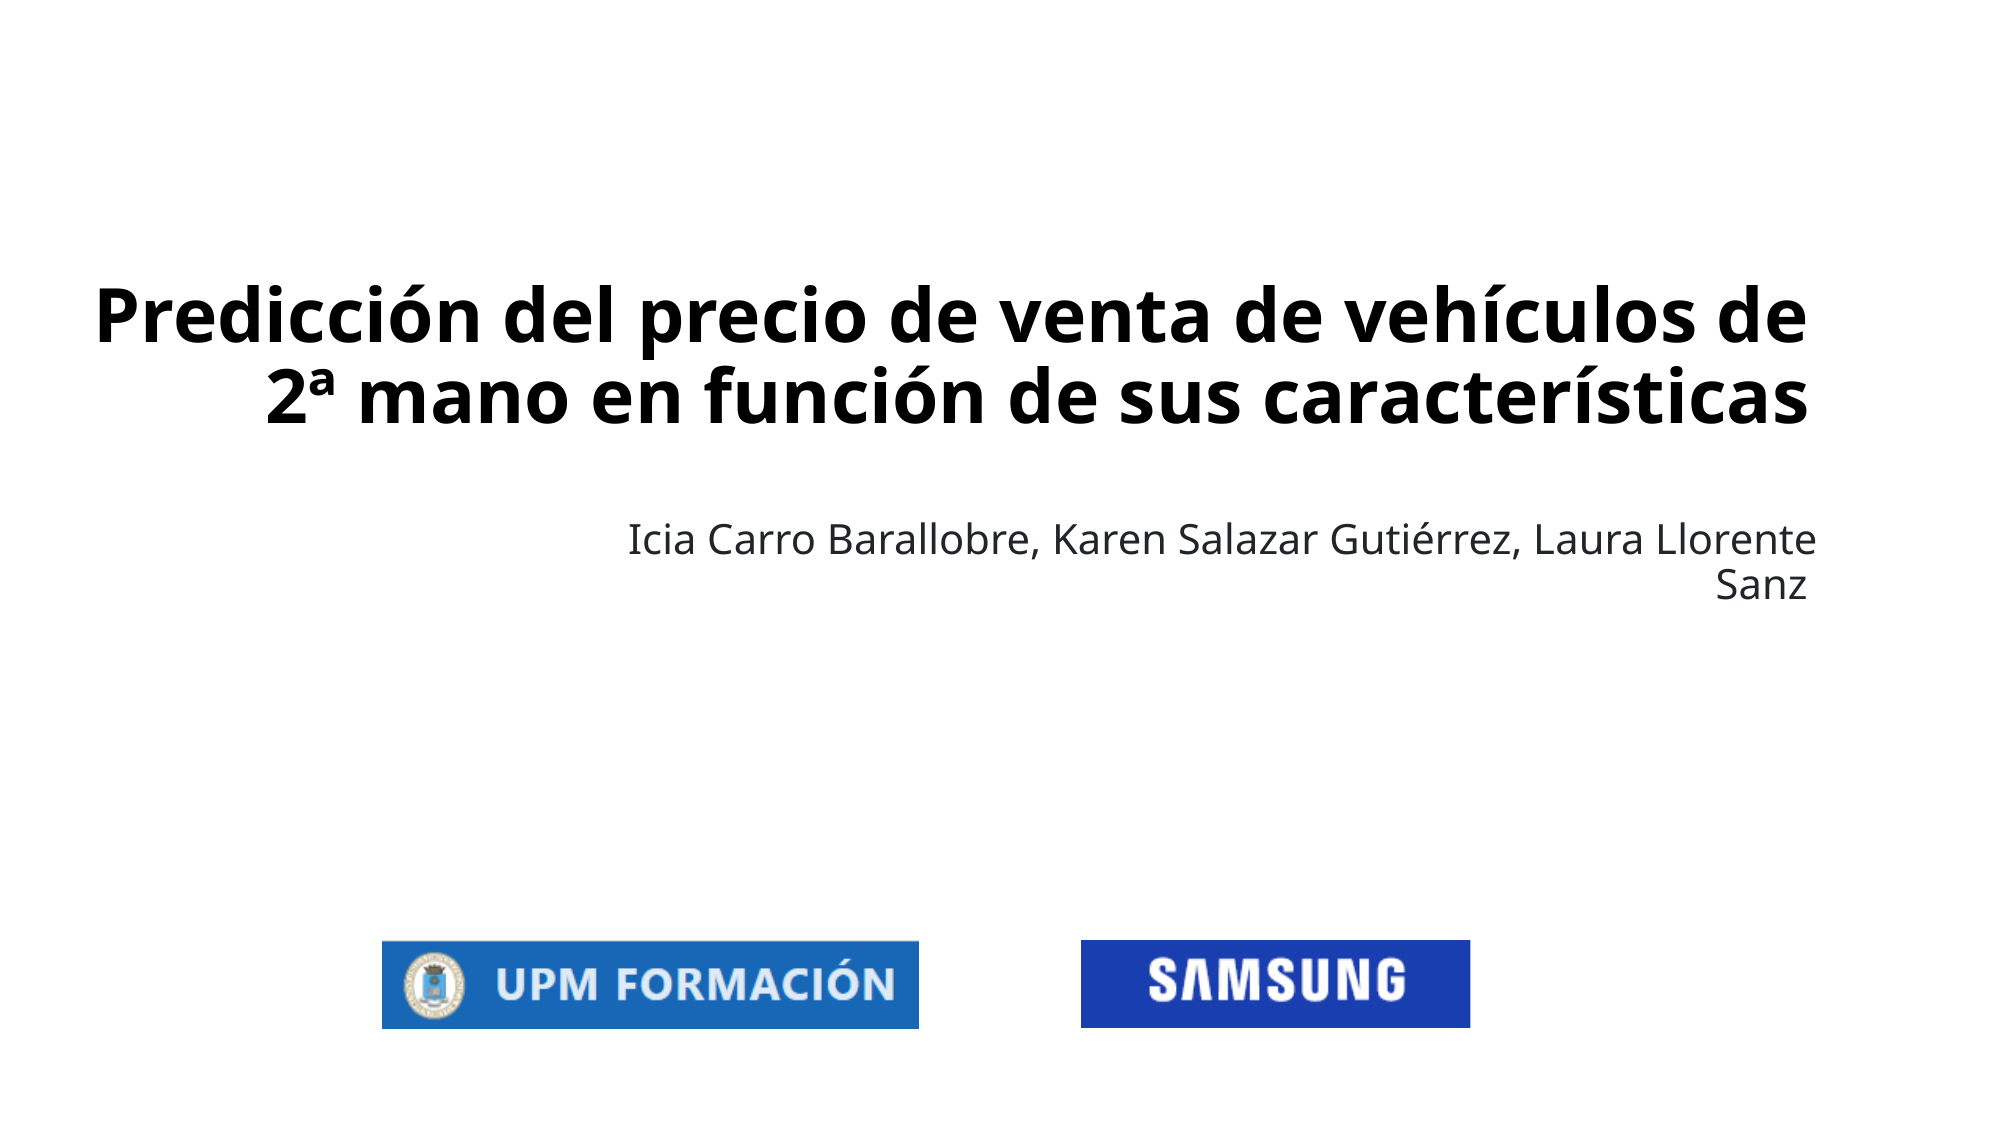

# Predicción del precio de venta de vehículos de 2ª mano en función de sus características
Icia Carro Barallobre, Karen Salazar Gutiérrez, Laura Llorente Sanz